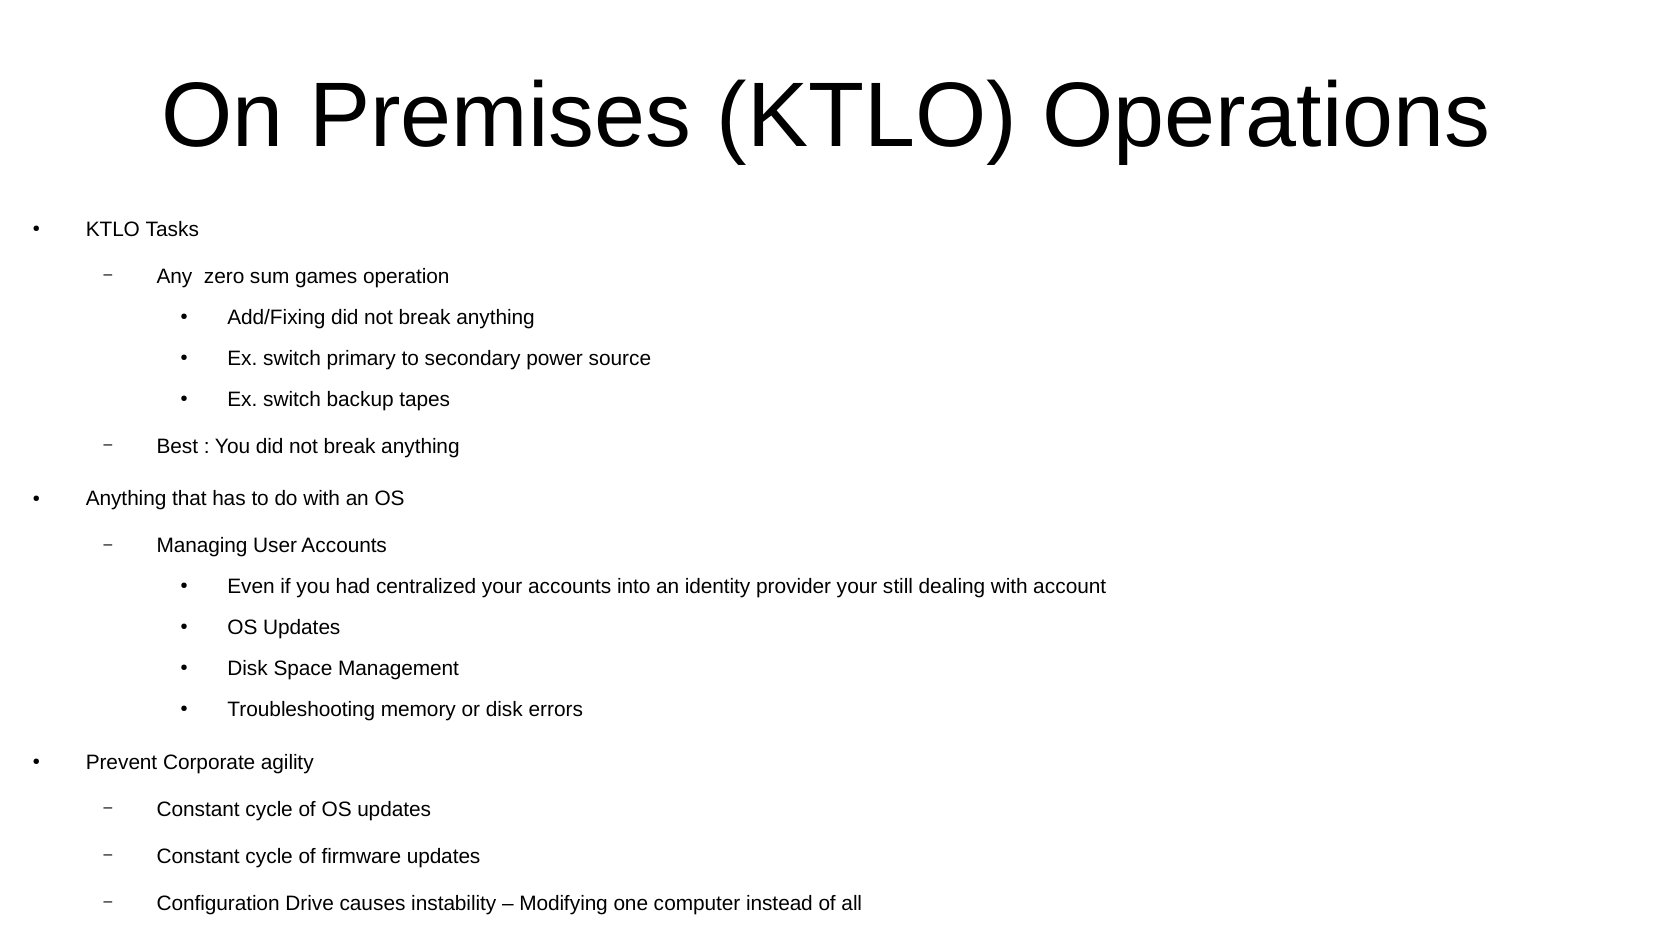

# On Premises (KTLO) Operations
KTLO Tasks
Any zero sum games operation
Add/Fixing did not break anything
Ex. switch primary to secondary power source
Ex. switch backup tapes
Best : You did not break anything
Anything that has to do with an OS
Managing User Accounts
Even if you had centralized your accounts into an identity provider your still dealing with account
OS Updates
Disk Space Management
Troubleshooting memory or disk errors
Prevent Corporate agility
Constant cycle of OS updates
Constant cycle of firmware updates
Configuration Drive causes instability – Modifying one computer instead of all